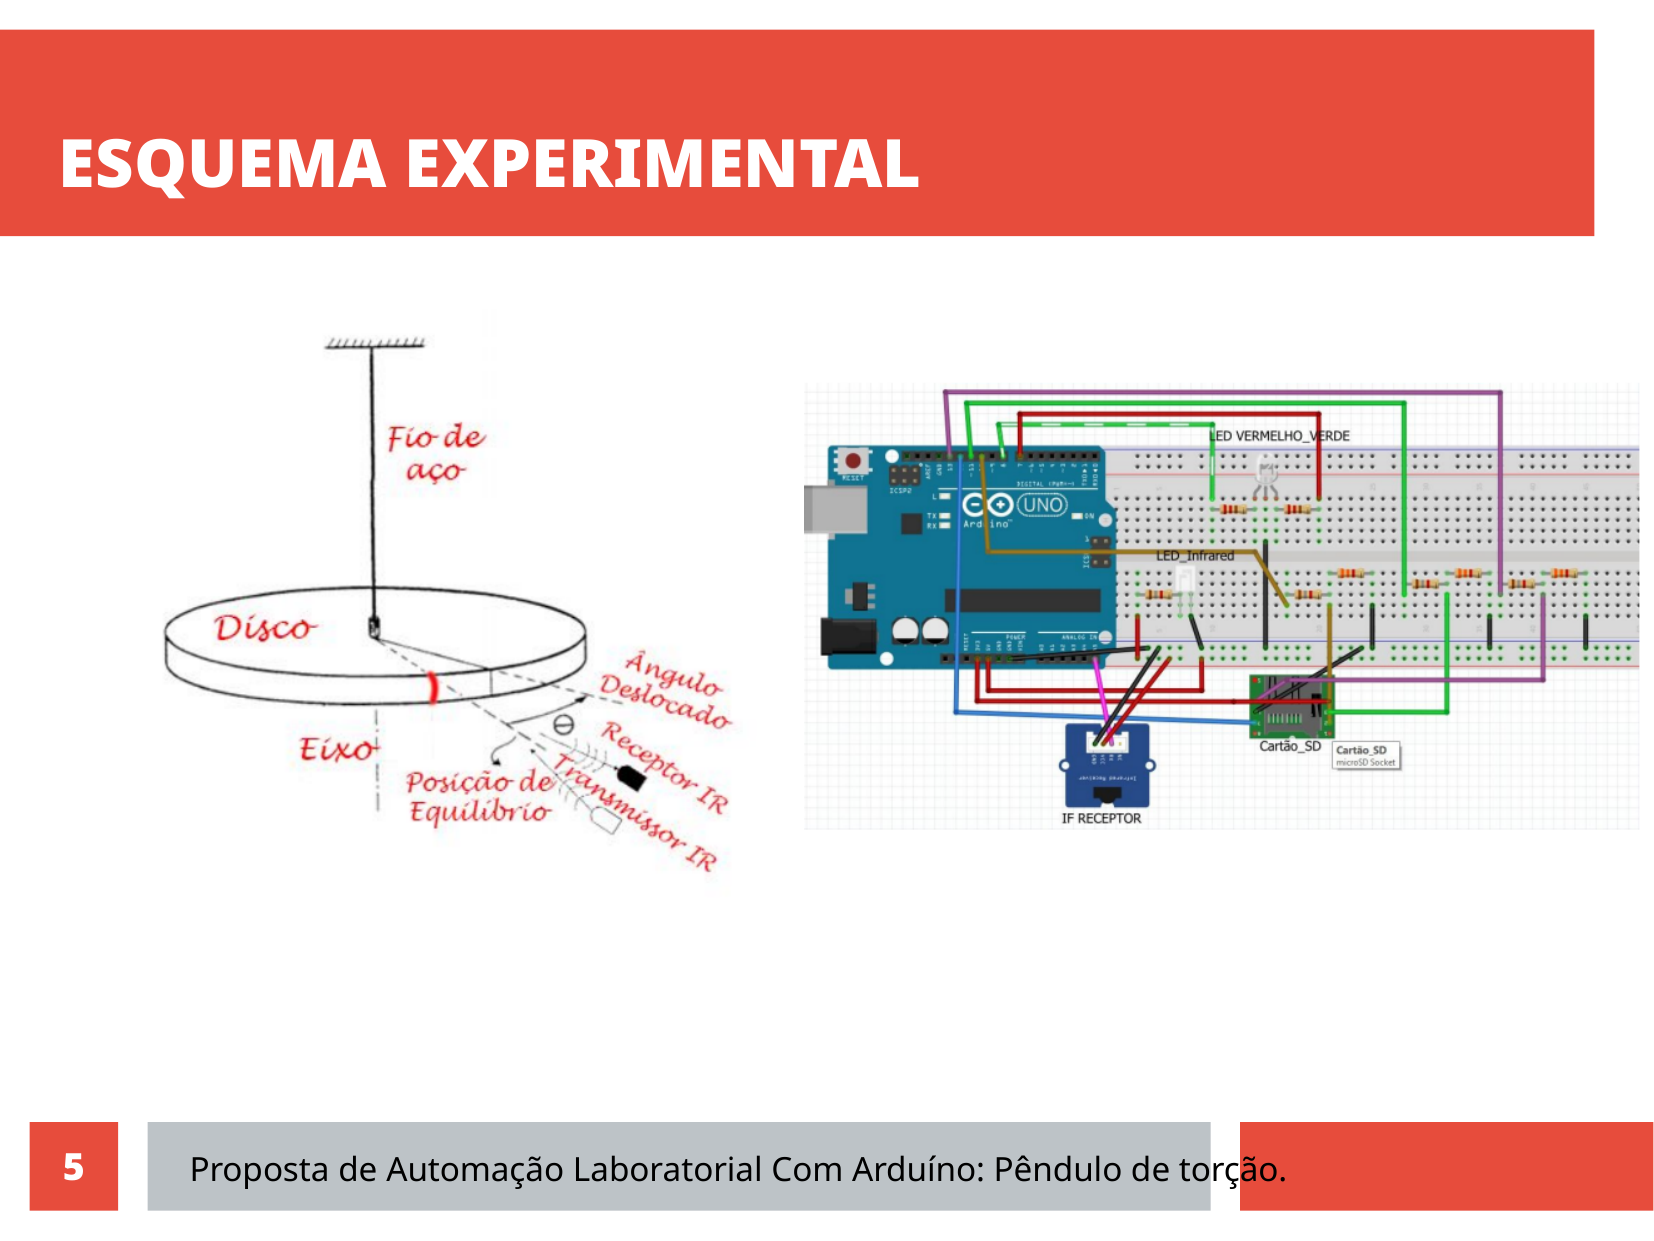

# ESQUEMA EXPERIMENTAL
5
Proposta de Automação Laboratorial Com Arduíno: Pêndulo de torção.